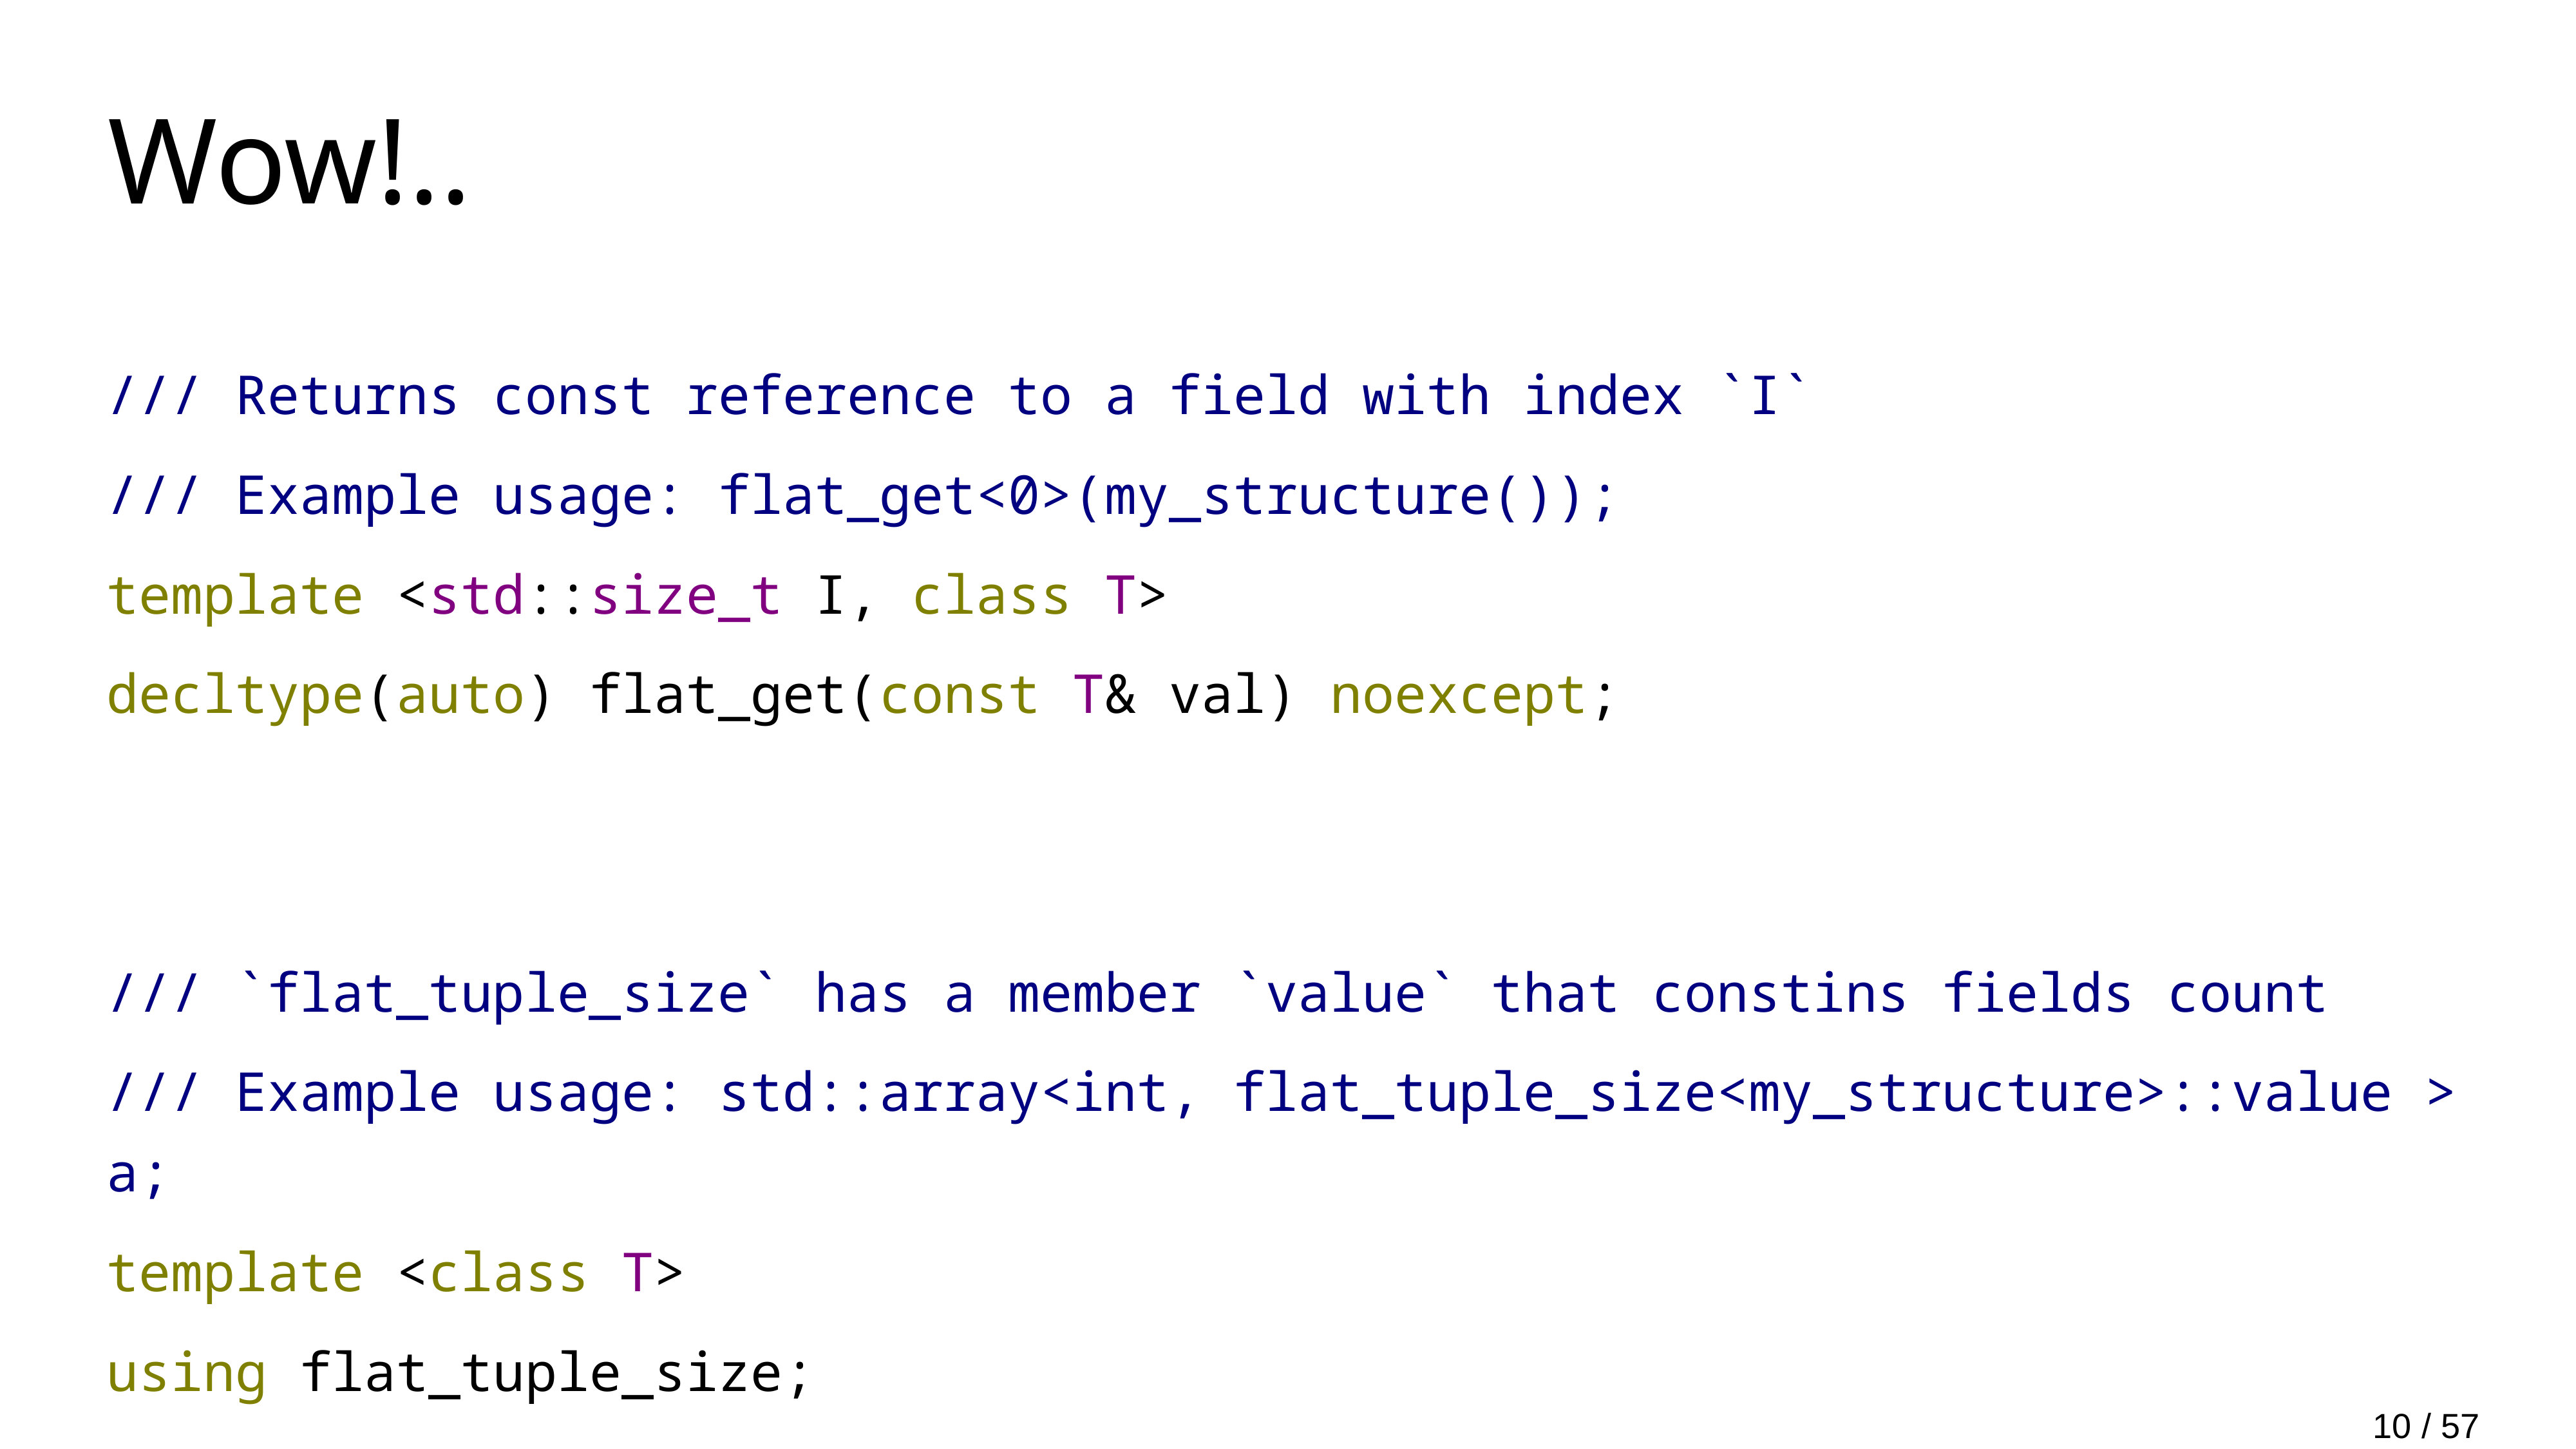

# Wow!..
/// Returns const reference to a field with index `I`
/// Example usage: flat_get<0>(my_structure());
template <std::size_t I, class T>
decltype(auto) flat_get(const T& val) noexcept;
/// `flat_tuple_size` has a member `value` that constins fields count
/// Example usage: std::array<int, flat_tuple_size<my_structure>::value > a;
template <class T>
using flat_tuple_size;